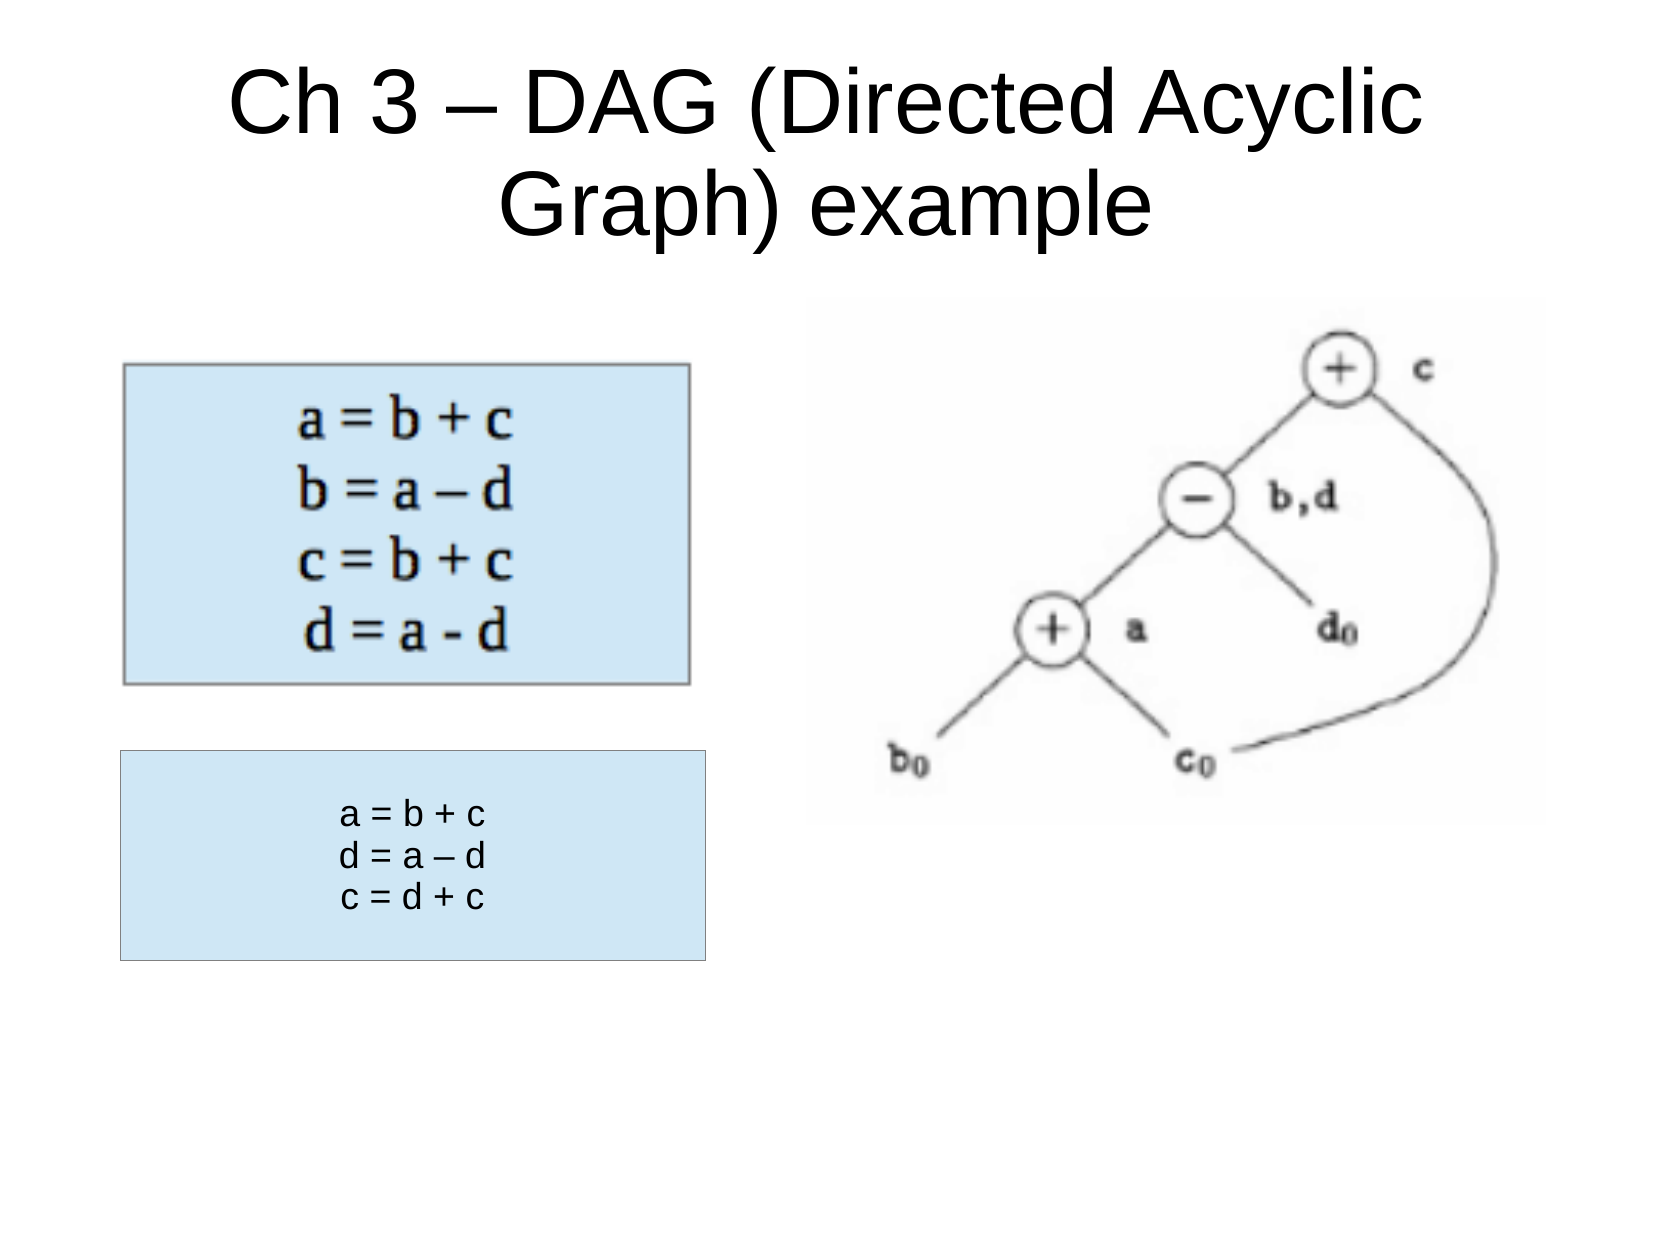

# Ch 3 – DAG (Directed Acyclic Graph) example
a = b + c
d = a – d
c = d + c